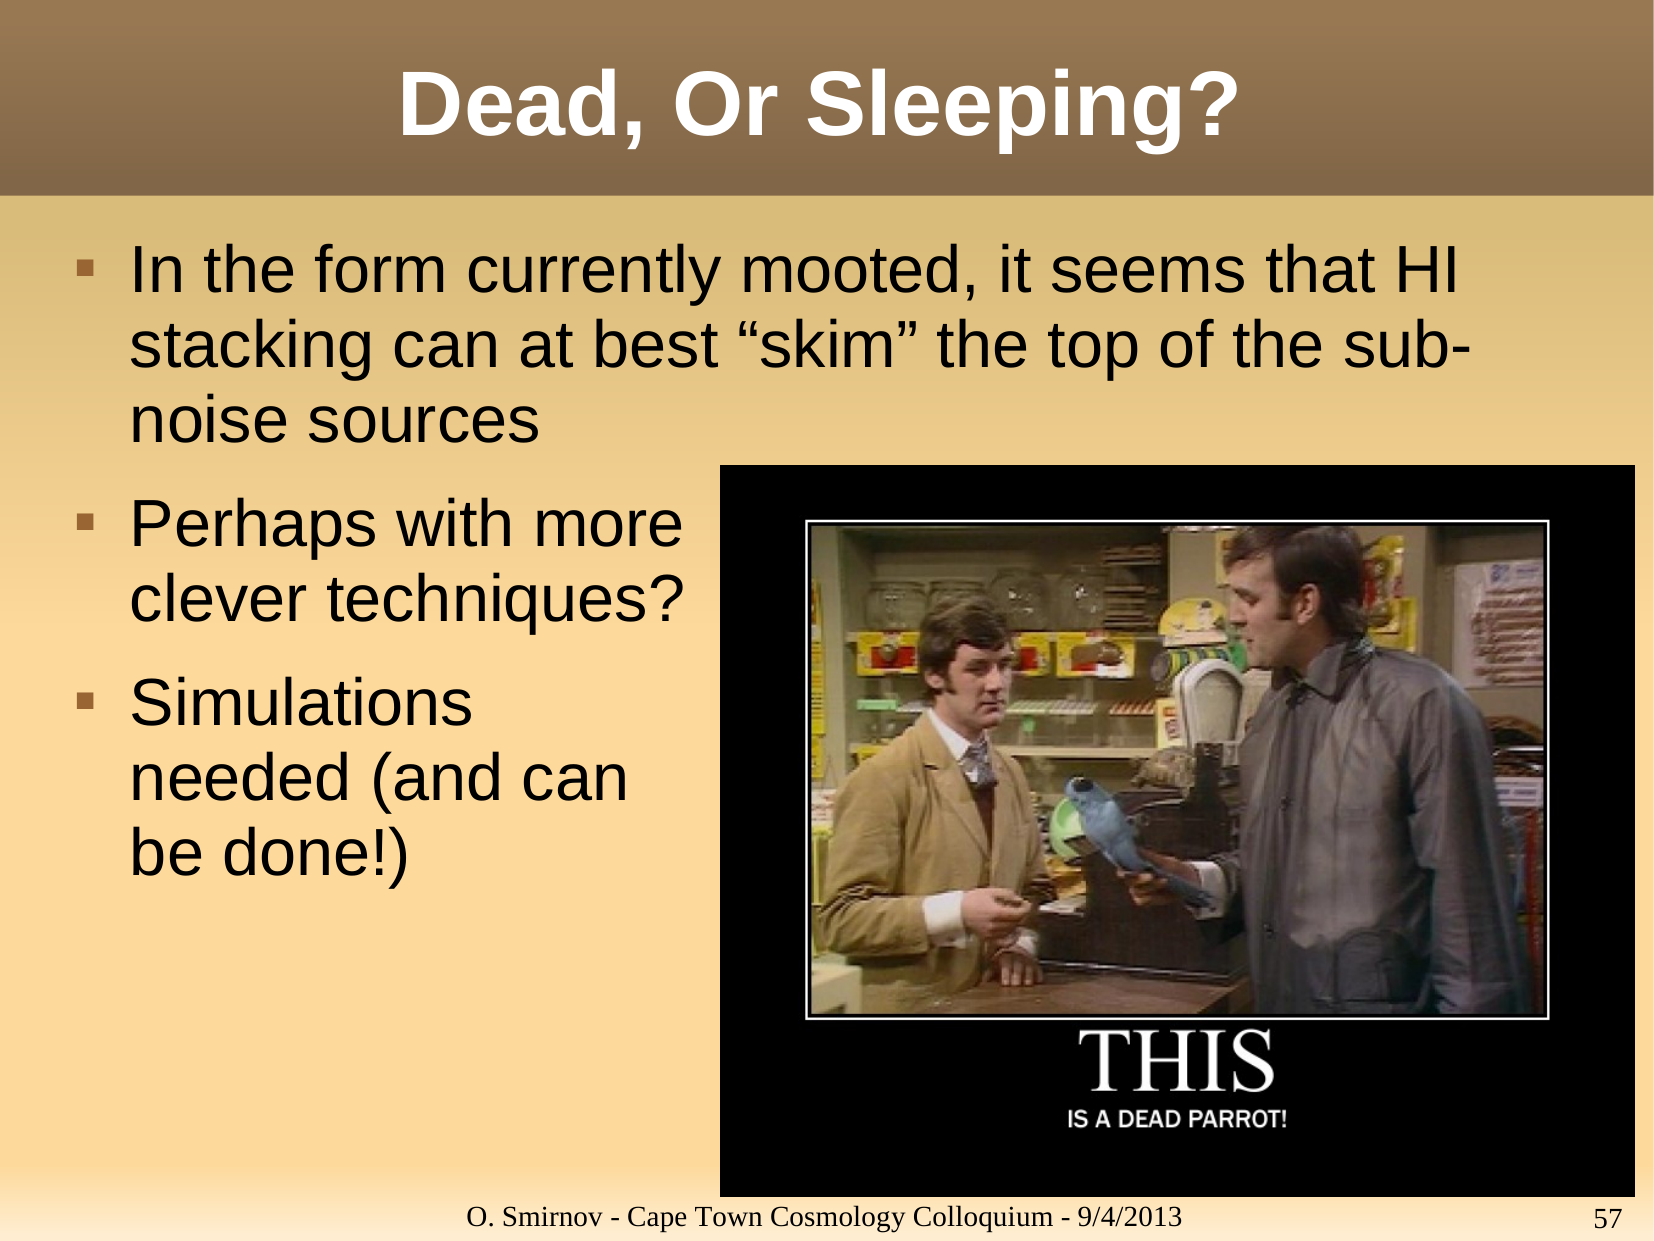

# Dead, Or Sleeping?
In the form currently mooted, it seems that HI stacking can at best “skim” the top of the sub-noise sources
Perhaps with more
clever techniques?
Simulations
needed (and can
be done!)
O. Smirnov - Cape Town Cosmology Colloquium - 9/4/2013
57